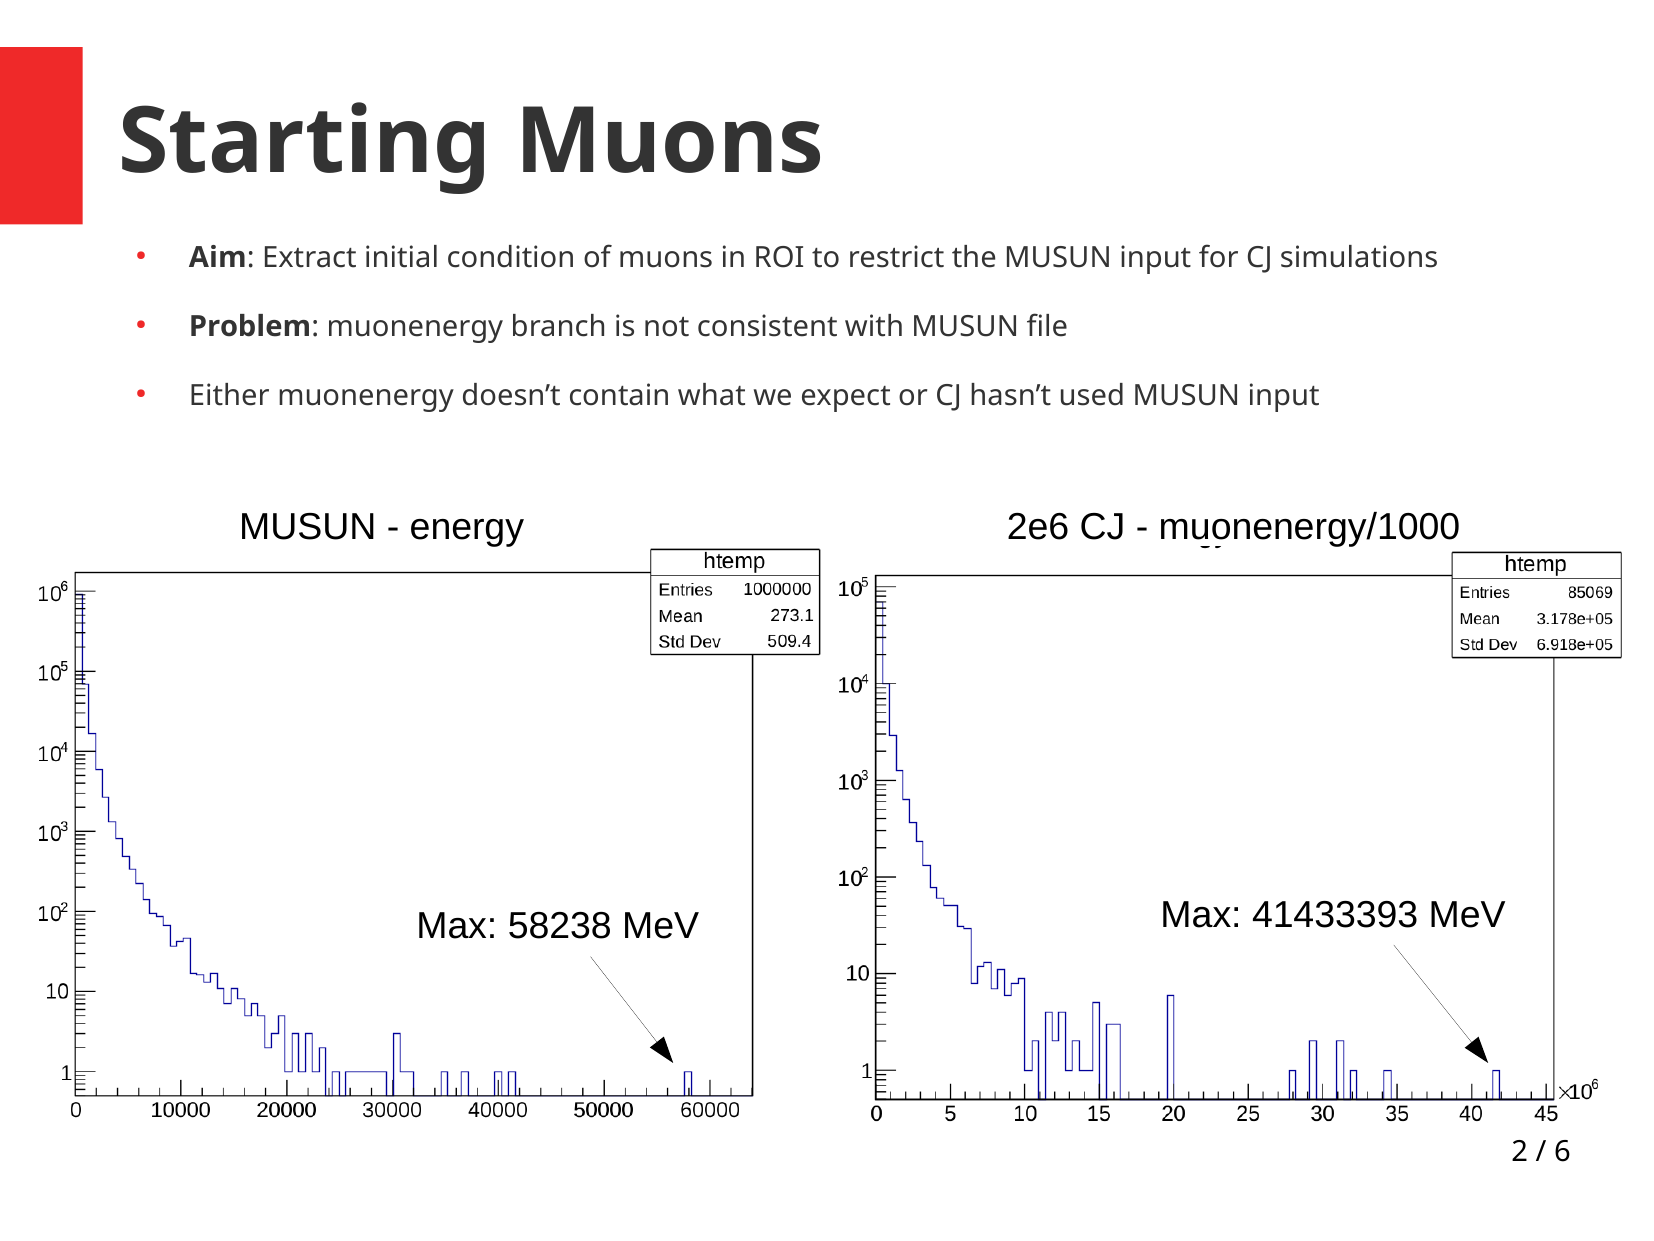

# Starting Muons
Aim: Extract initial condition of muons in ROI to restrict the MUSUN input for CJ simulations
Problem: muonenergy branch is not consistent with MUSUN file
Either muonenergy doesn’t contain what we expect or CJ hasn’t used MUSUN input
MUSUN - energy
2e6 CJ - muonenergy/1000
Max: 41433393 MeV
Max: 58238 MeV
2